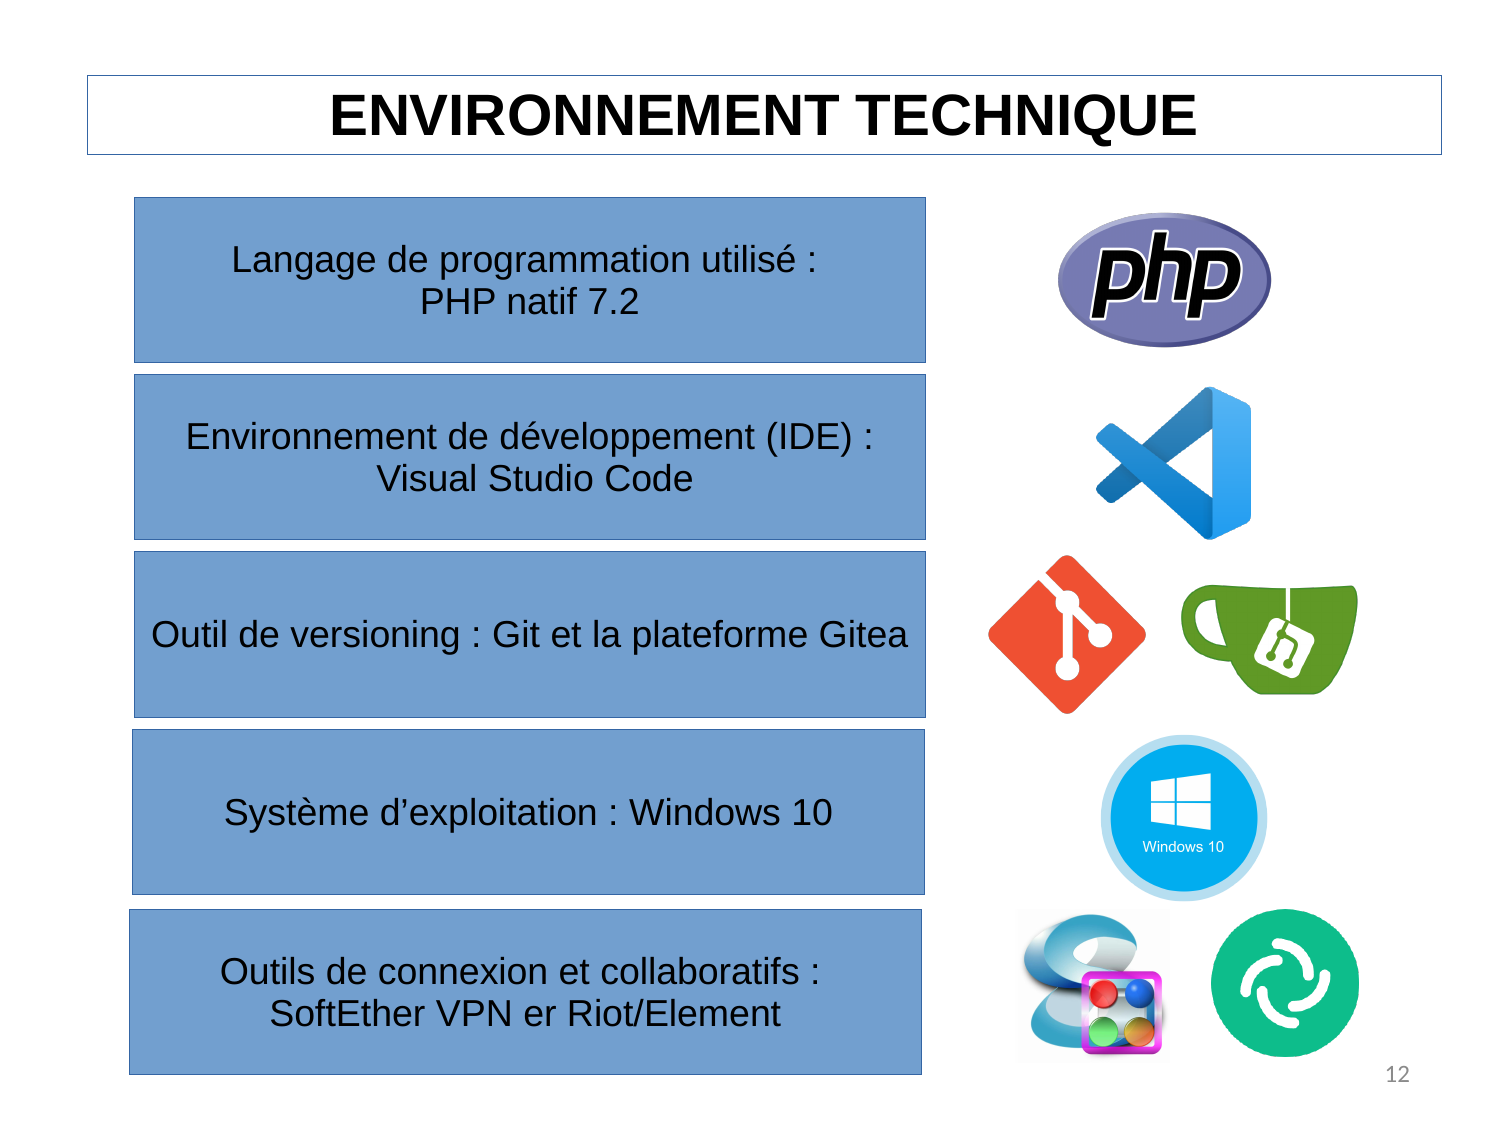

ENVIRONNEMENT TECHNIQUE
Langage de programmation utilisé :
PHP natif 7.2
Environnement de développement (IDE) :
 Visual Studio Code
Outil de versioning : Git et la plateforme Gitea
Système d’exploitation : Windows 10
Outils de connexion et collaboratifs :
SoftEther VPN er Riot/Element
Soutenance Concepteur Développeur d'Application - David Saoud - 26/11/2020
12